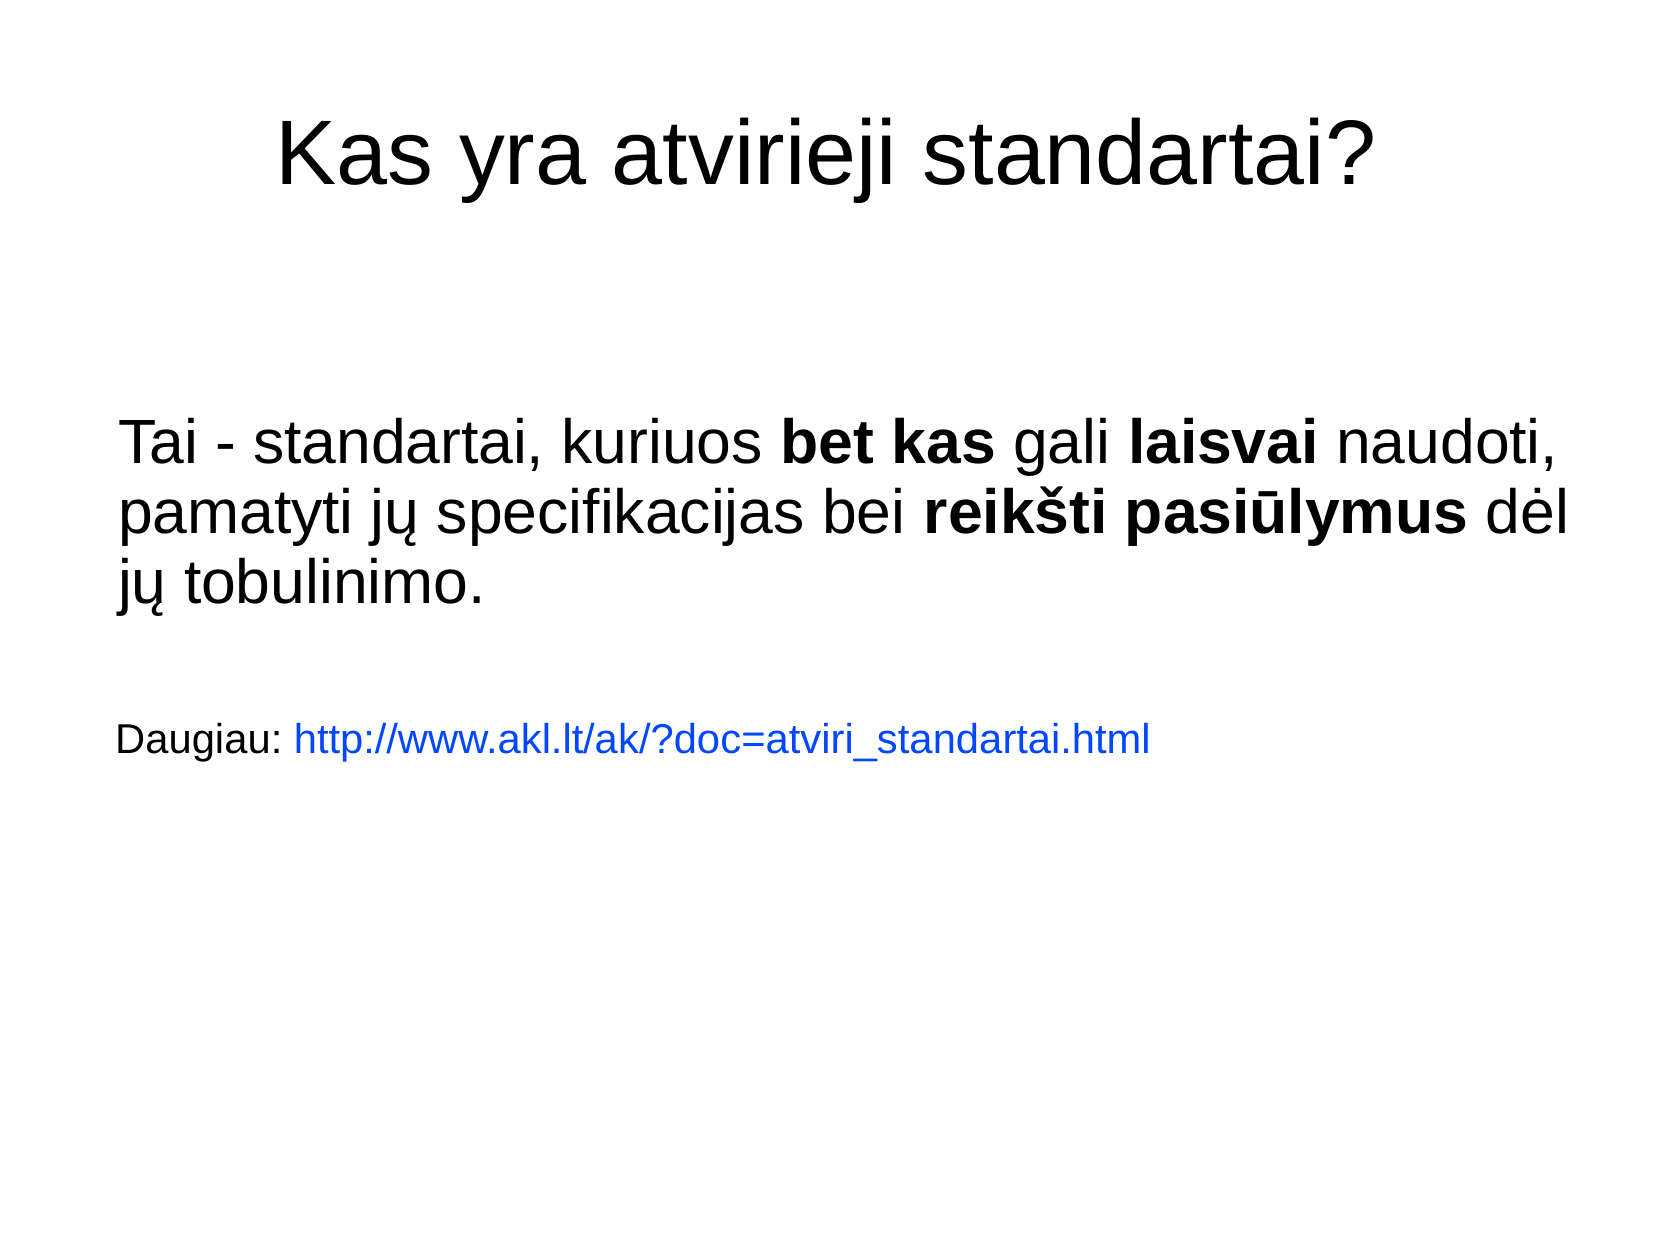

# Kas yra atvirieji standartai?
Tai - standartai, kuriuos bet kas gali laisvai naudoti, pamatyti jų specifikacijas bei reikšti pasiūlymus dėl jų tobulinimo.
Daugiau: http://www.akl.lt/ak/?doc=atviri_standartai.html